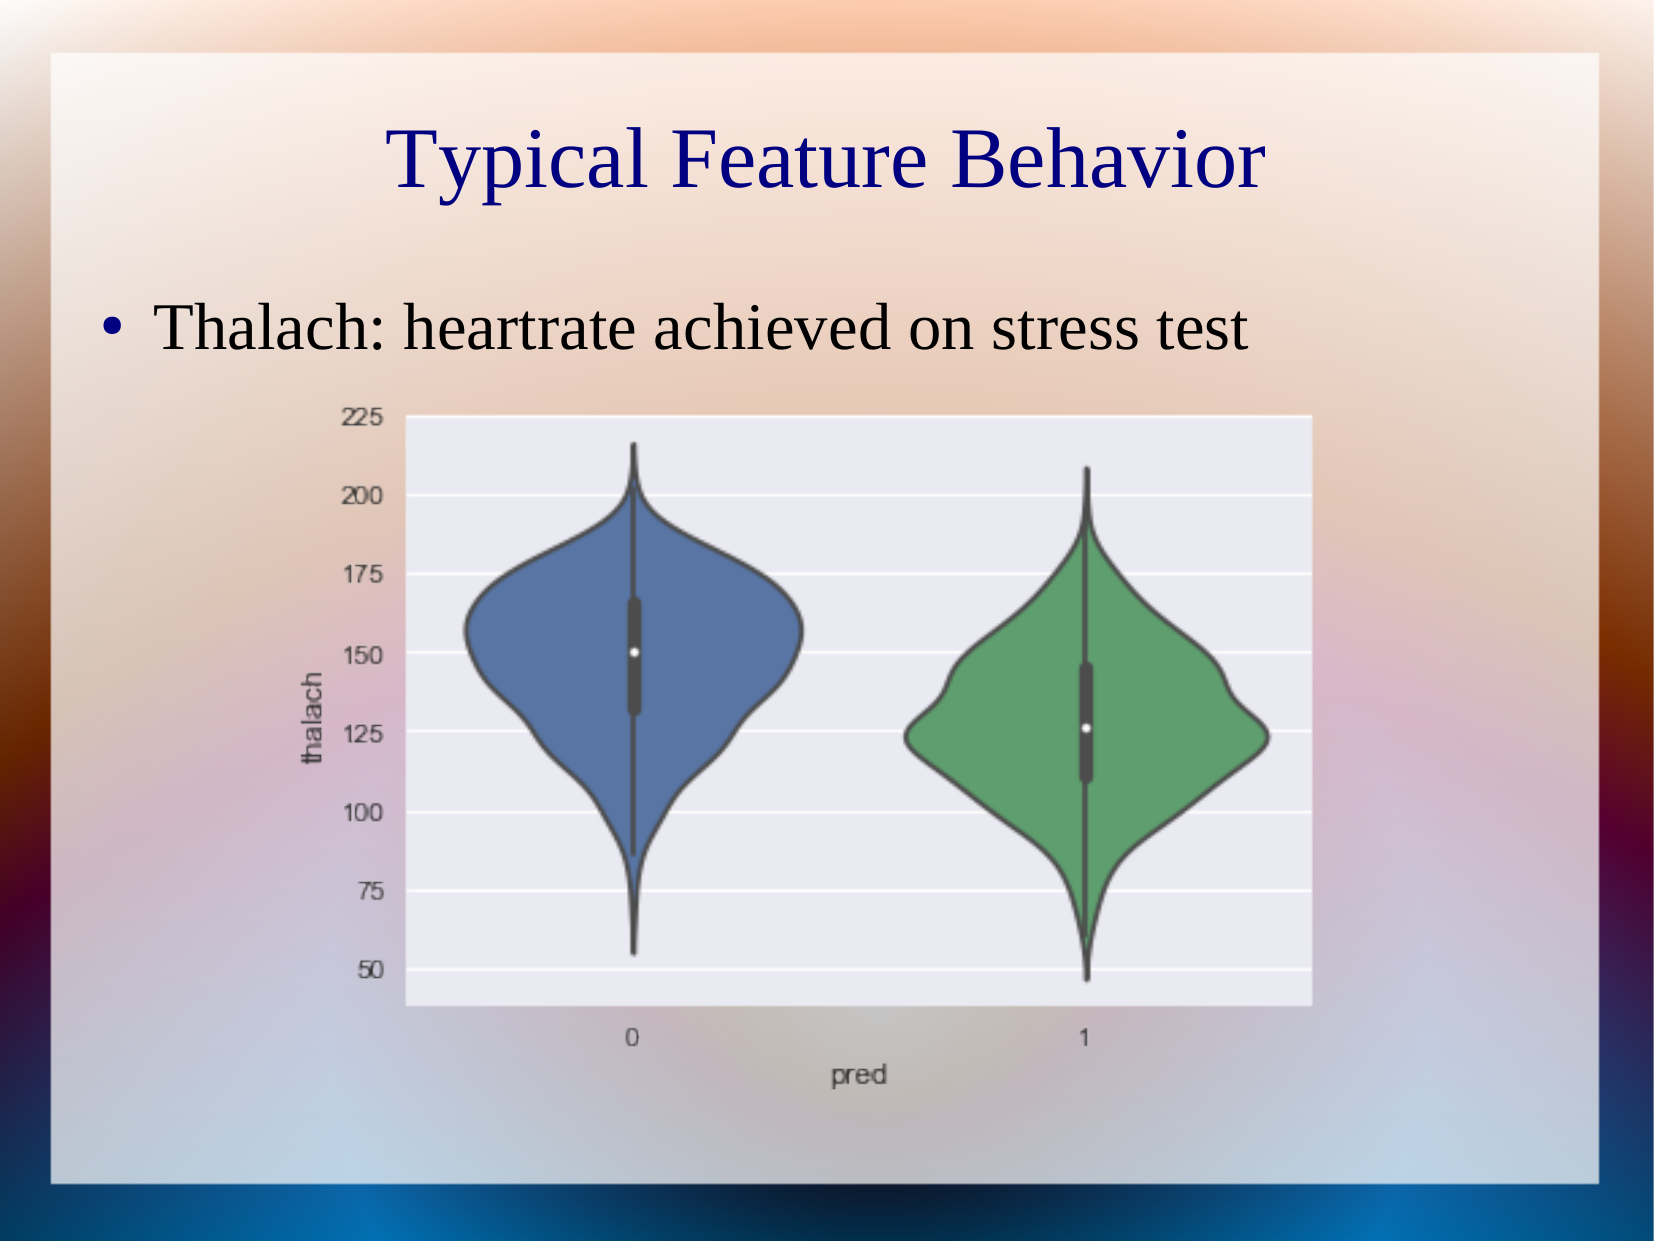

# Typical Feature Behavior
Thalach: heartrate achieved on stress test